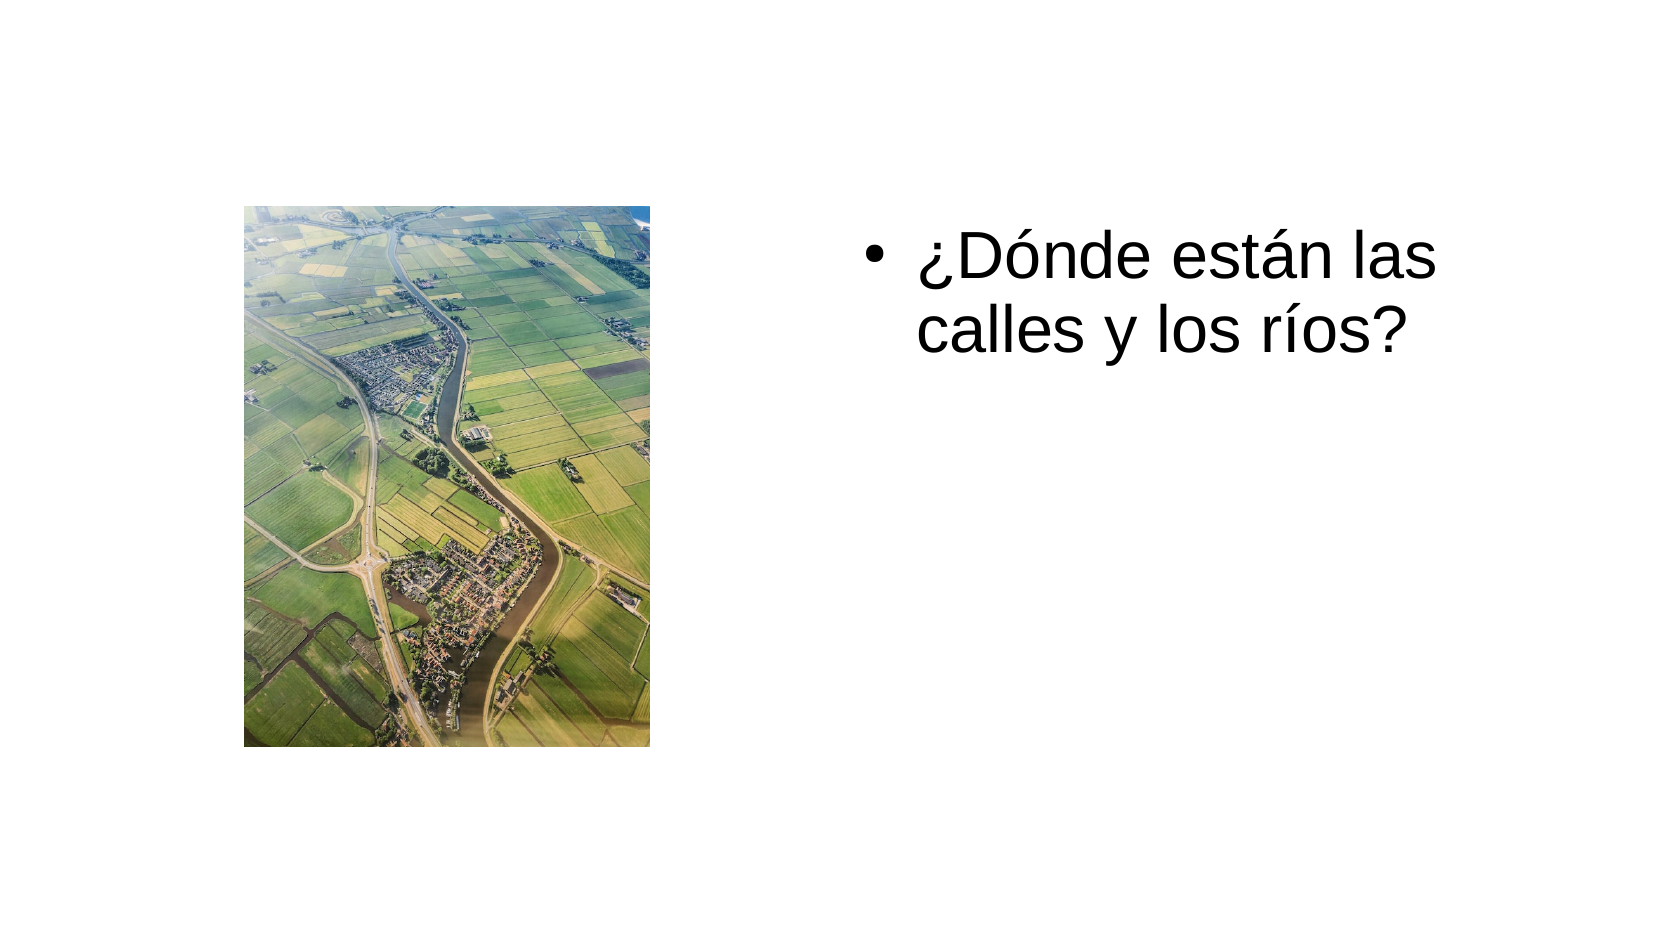

# ¿Dónde están las calles y los ríos?